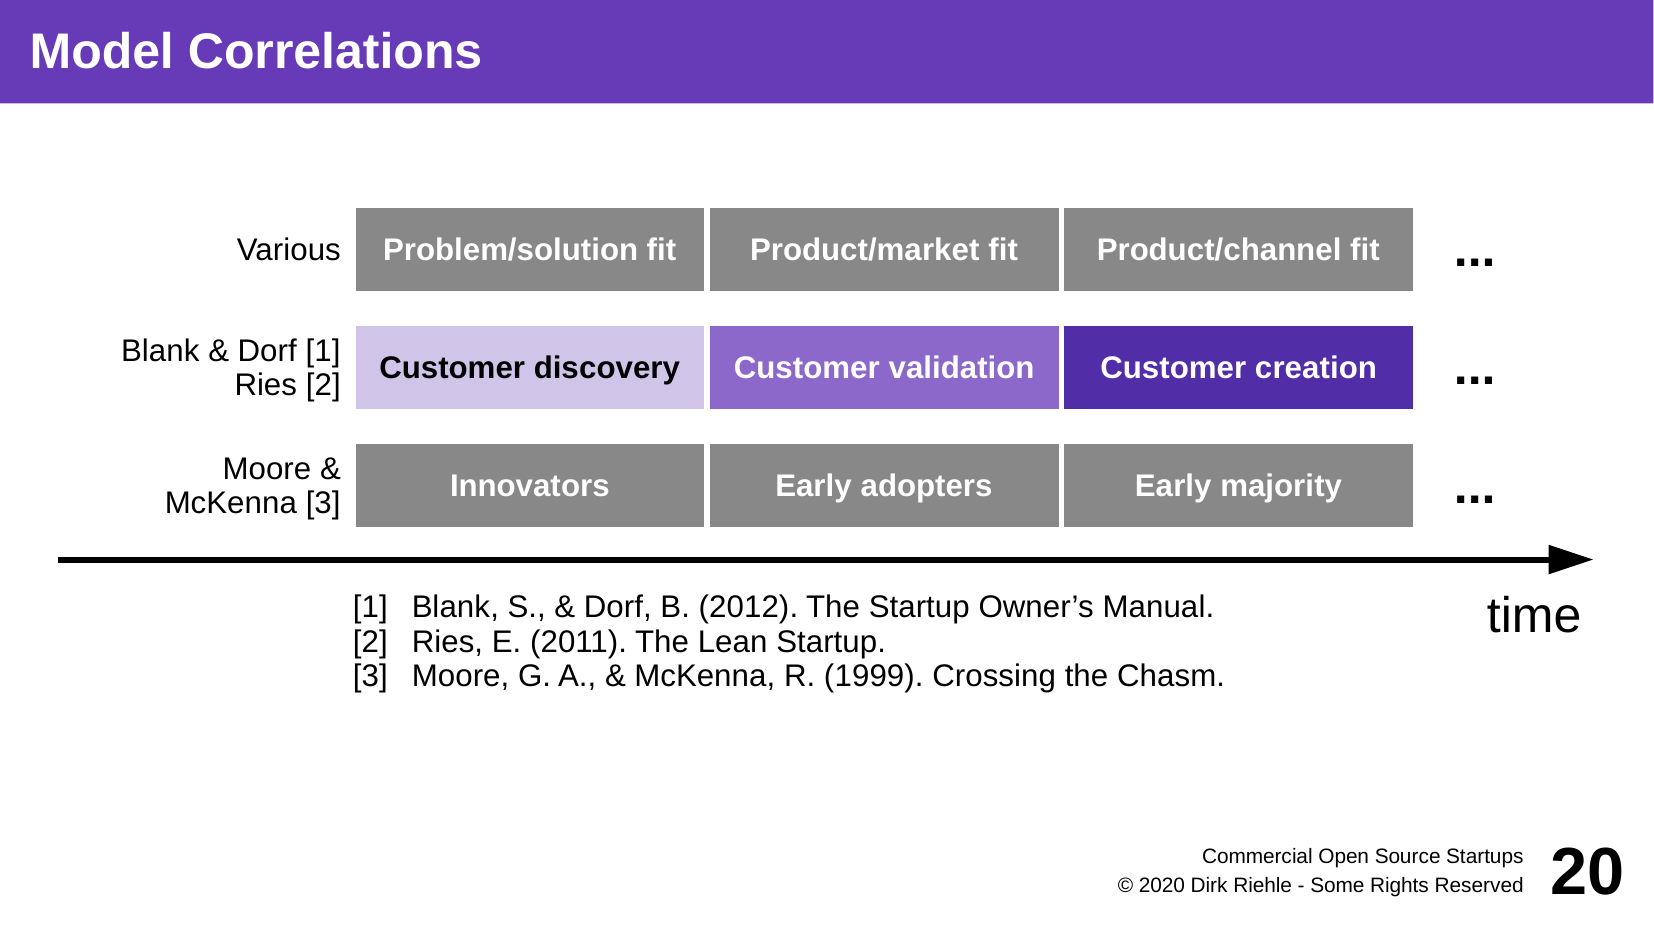

# Model Correlations
Various
Problem/solution fit
Product/market fit
Product/channel fit
...
Blank & Dorf [1]
Ries [2]
Customer discovery
Customer validation
Customer creation
...
Moore &
McKenna [3]
Innovators
Early adopters
Early majority
...
time
[1]	Blank, S., & Dorf, B. (2012). The Startup Owner’s Manual.
[2]	Ries, E. (2011). The Lean Startup.
[3]	Moore, G. A., & McKenna, R. (1999). Crossing the Chasm.
Commercial Open Source Startups
20
© 2020 Dirk Riehle - Some Rights Reserved